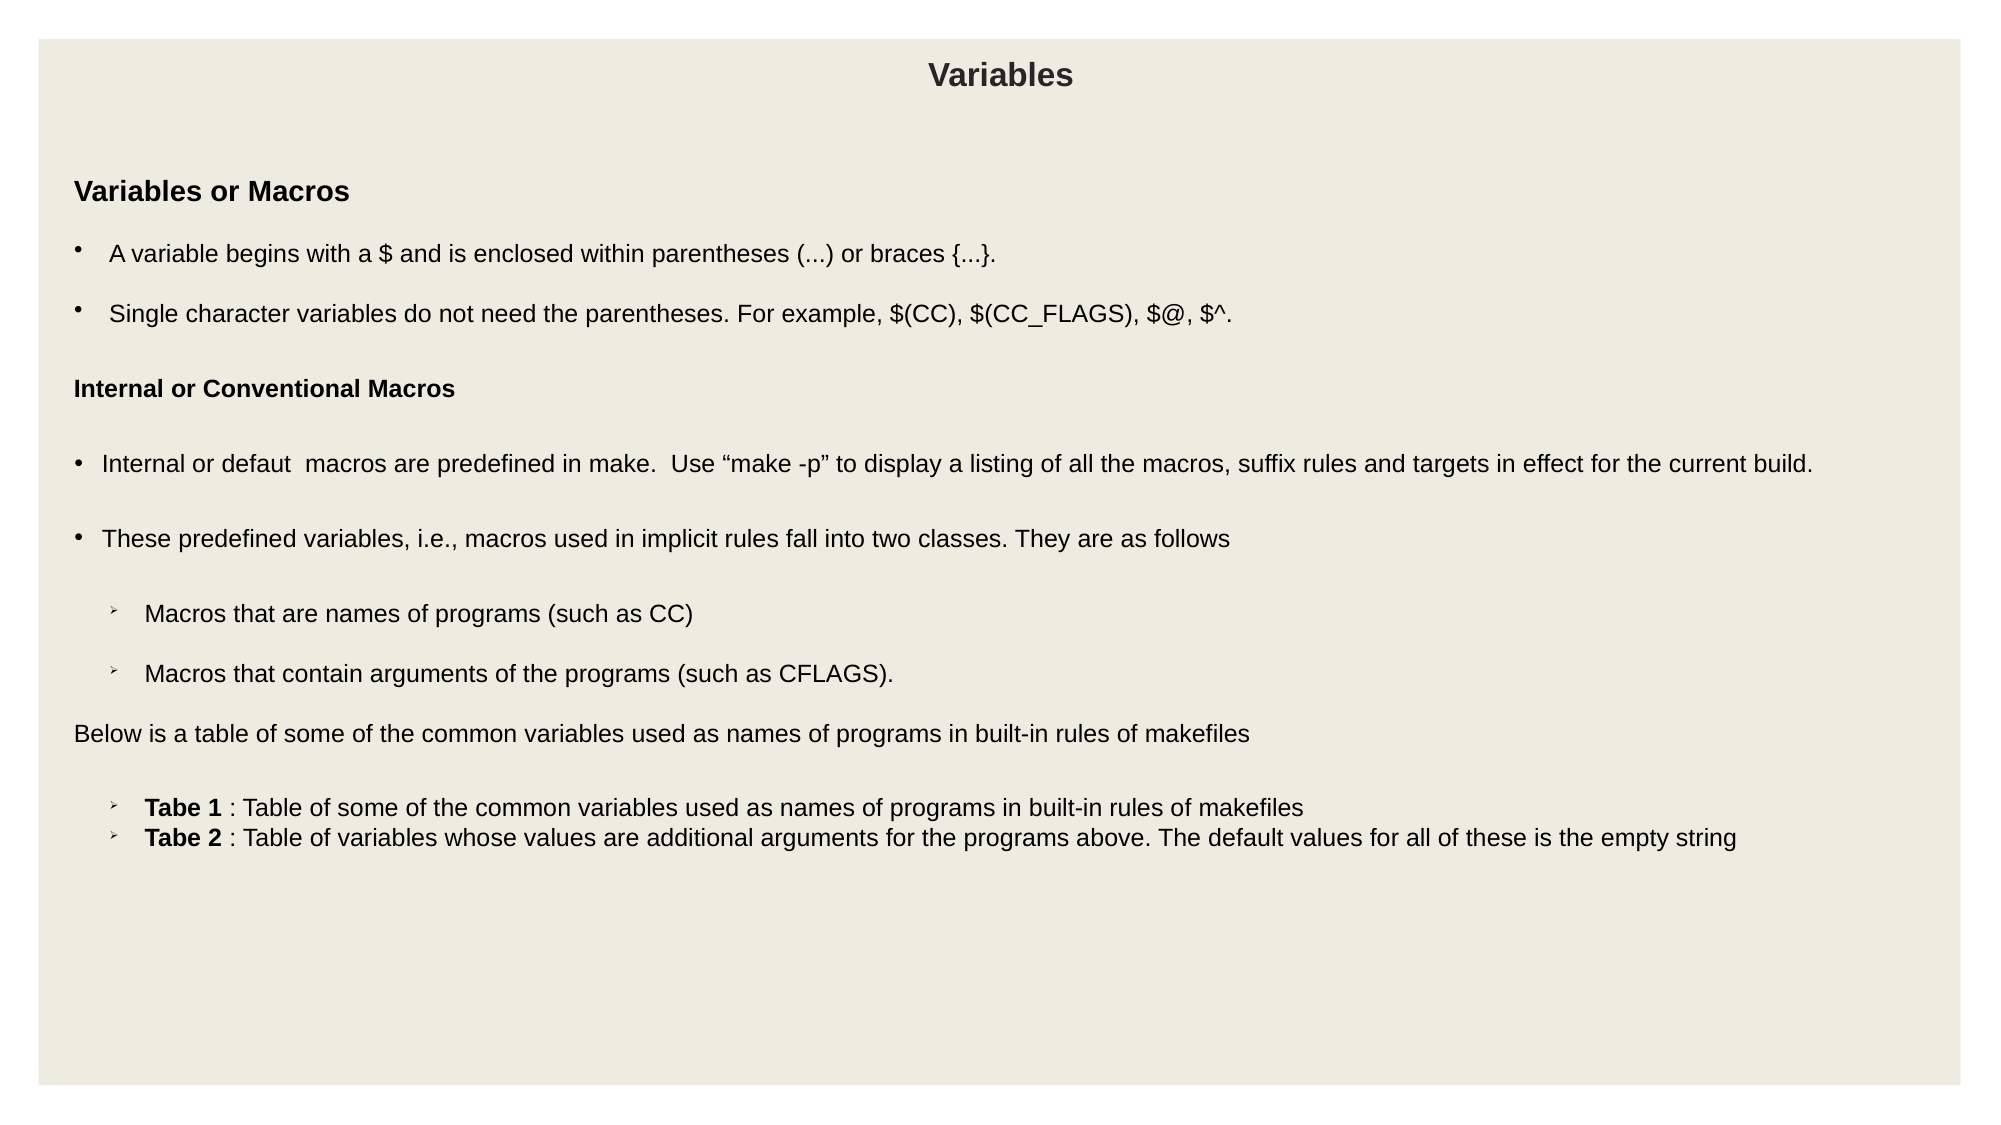

Variables
Variables or Macros
A variable begins with a $ and is enclosed within parentheses (...) or braces {...}.
Single character variables do not need the parentheses. For example, $(CC), $(CC_FLAGS), $@, $^.
Internal or Conventional Macros
Internal or defaut macros are predefined in make. Use “make -p” to display a listing of all the macros, suffix rules and targets in effect for the current build.
These predefined variables, i.e., macros used in implicit rules fall into two classes. They are as follows
Macros that are names of programs (such as CC)
Macros that contain arguments of the programs (such as CFLAGS).
Below is a table of some of the common variables used as names of programs in built-in rules of makefiles
Tabe 1 : Table of some of the common variables used as names of programs in built-in rules of makefiles
Tabe 2 : Table of variables whose values are additional arguments for the programs above. The default values for all of these is the empty string